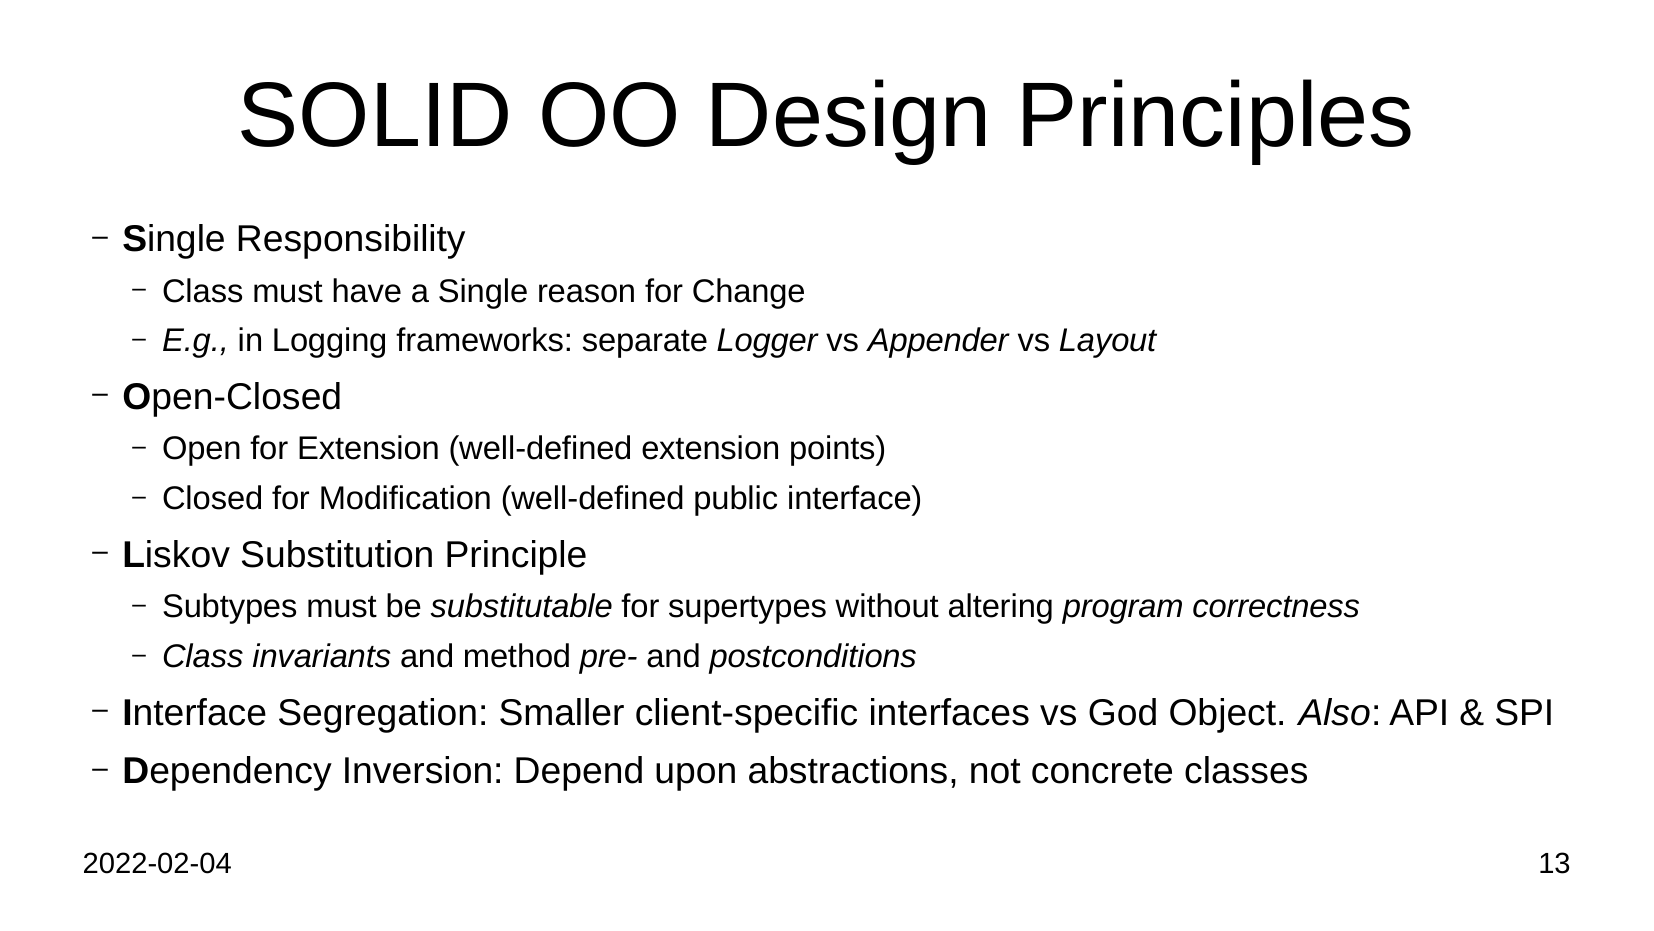

# SOLID OO Design Principles
Single Responsibility
Class must have a Single reason for Change
E.g., in Logging frameworks: separate Logger vs Appender vs Layout
Open-Closed
Open for Extension (well-defined extension points)
Closed for Modification (well-defined public interface)
Liskov Substitution Principle
Subtypes must be substitutable for supertypes without altering program correctness
Class invariants and method pre- and postconditions
Interface Segregation: Smaller client-specific interfaces vs God Object. Also: API & SPI
Dependency Inversion: Depend upon abstractions, not concrete classes
2022-02-04
13